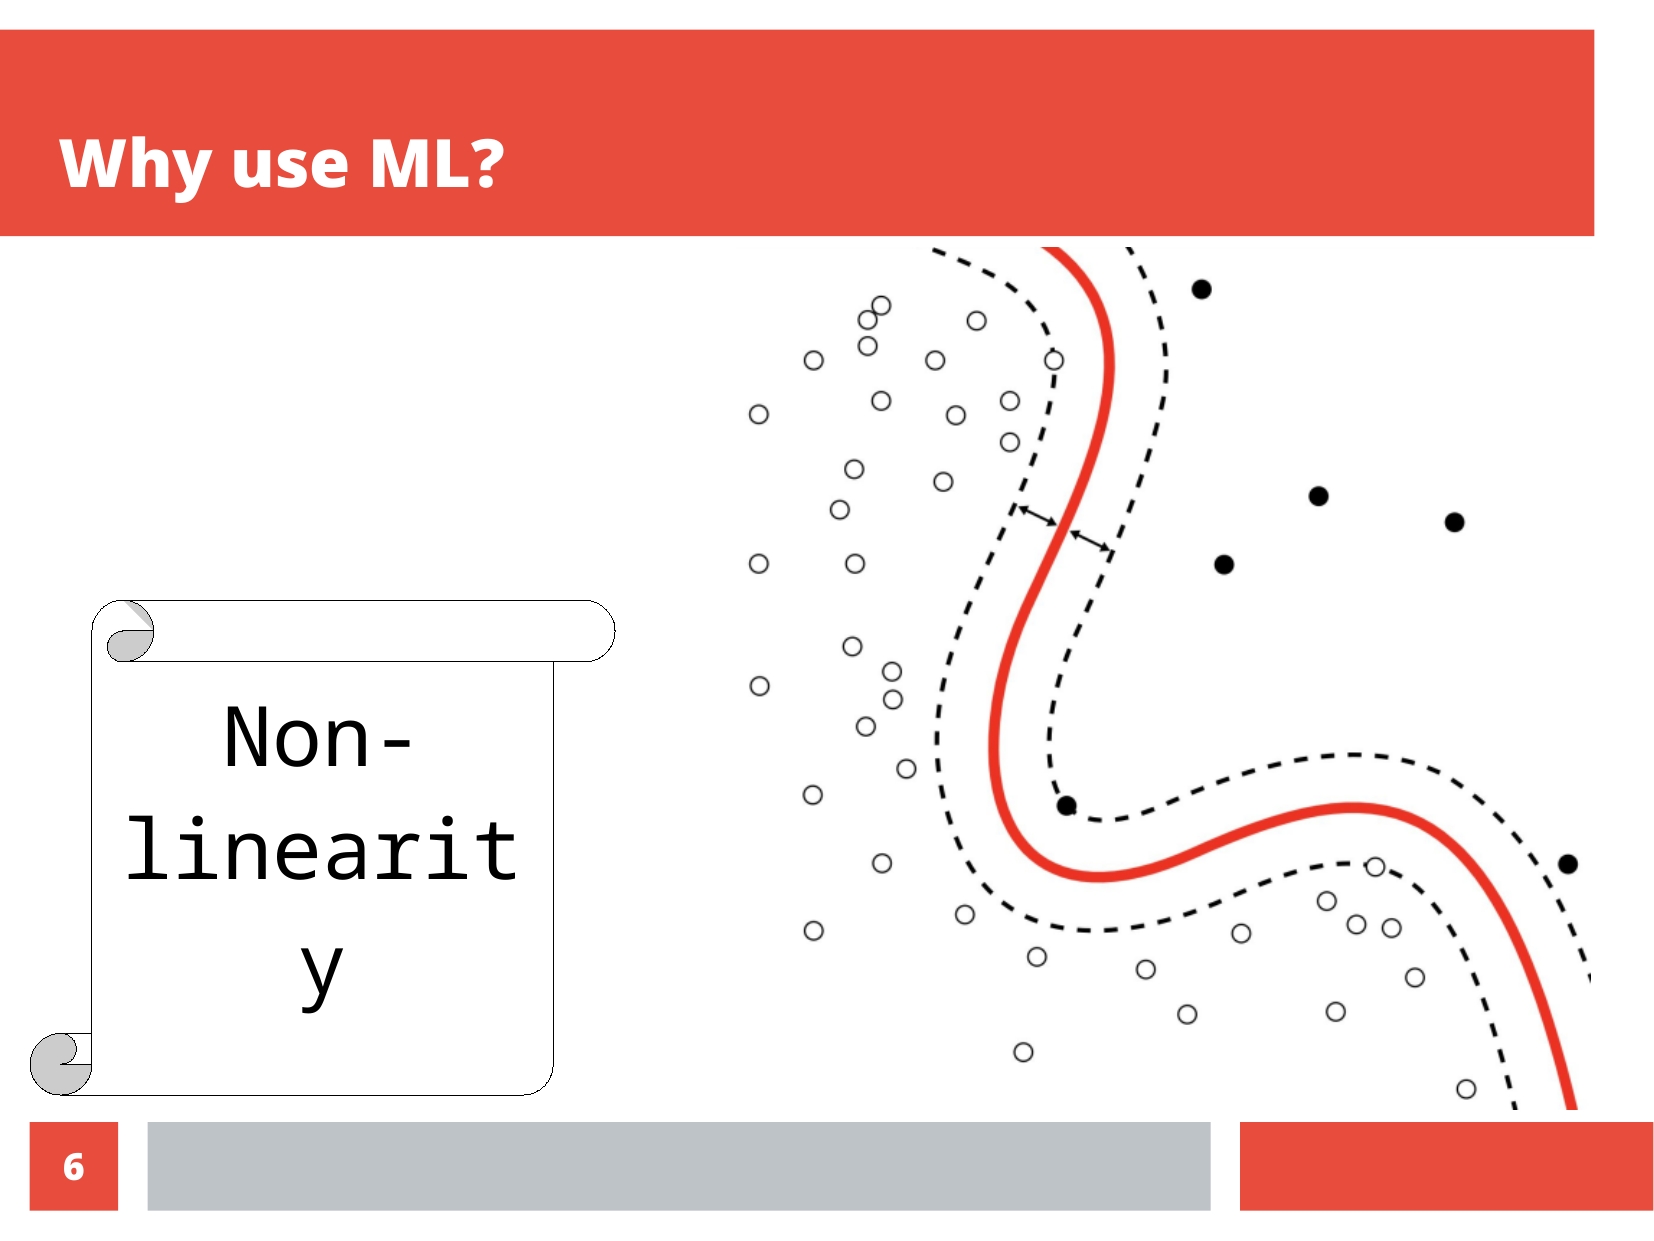

# Why use ML?
Non-
linearity
6